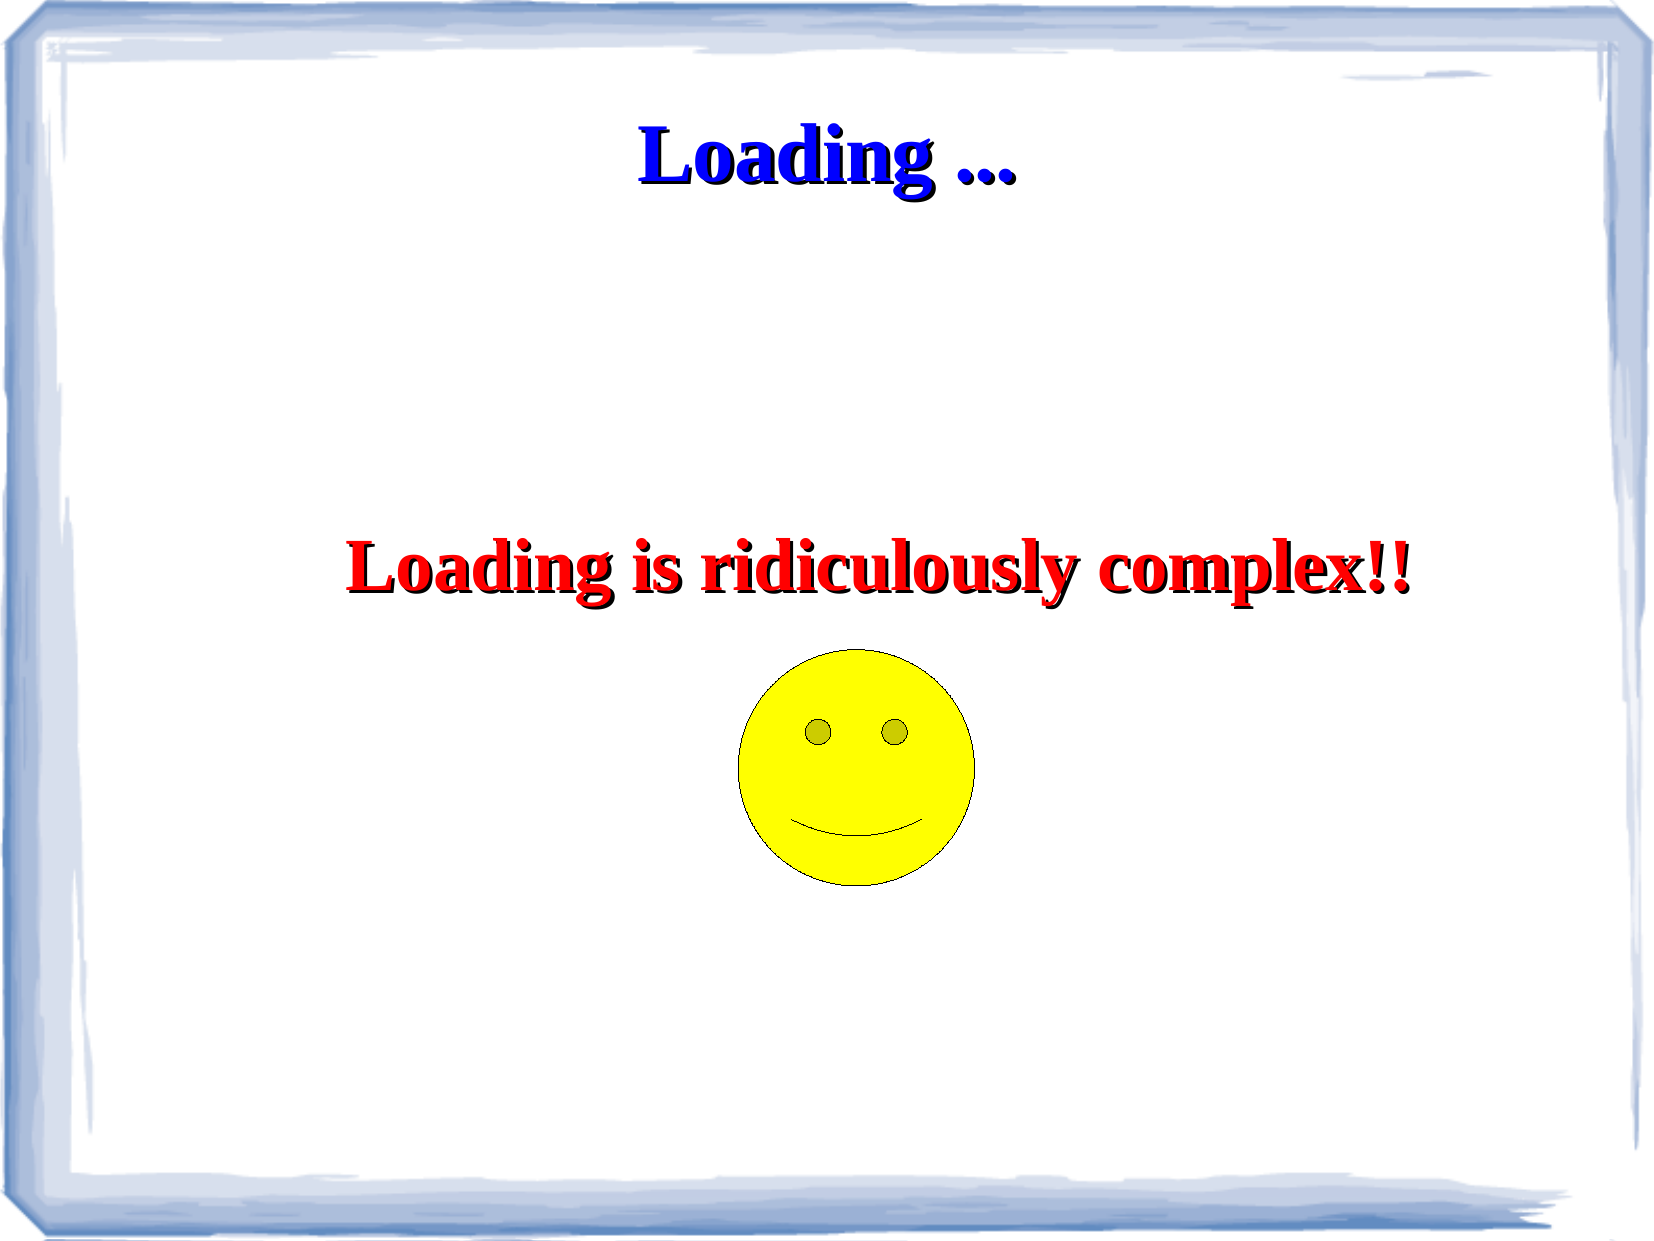

# Loading ...
Loading is ridiculously complex!!